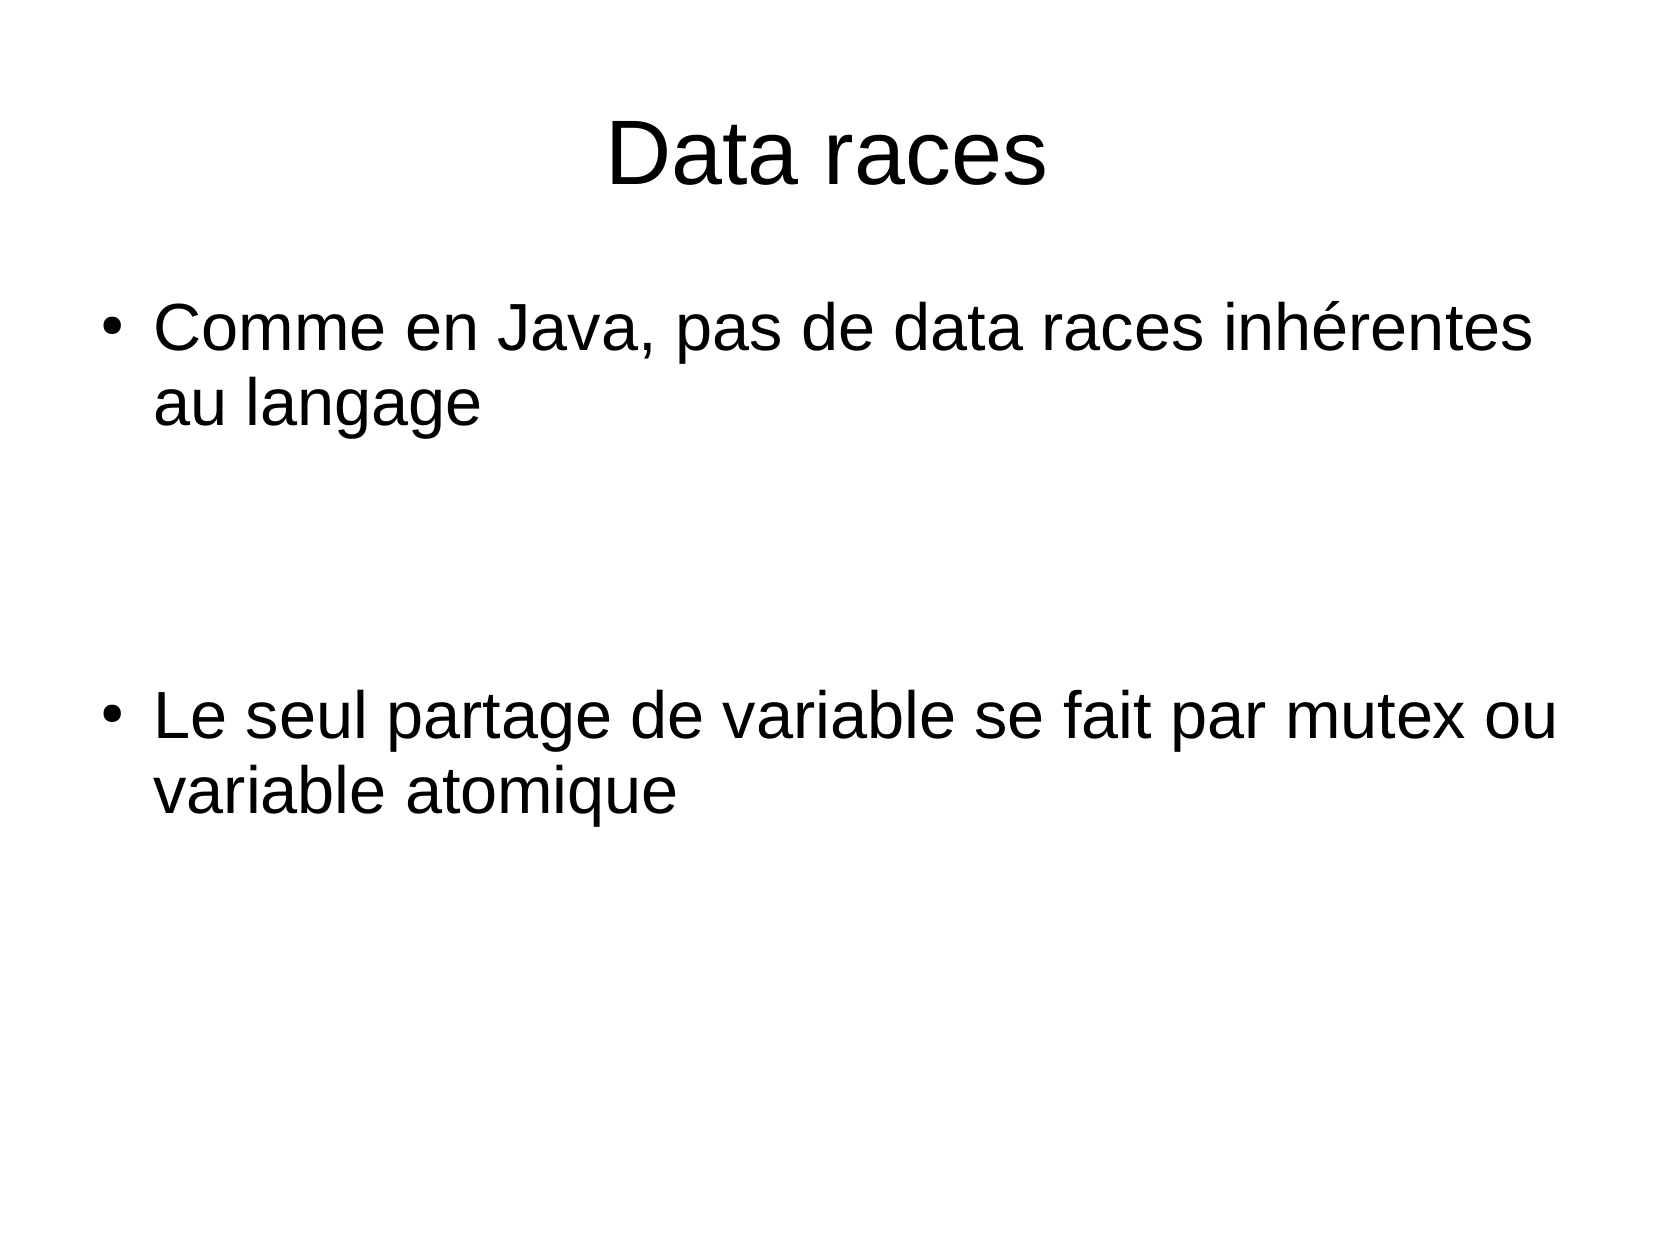

# Data races
Comme en Java, pas de data races inhérentes au langage
Le seul partage de variable se fait par mutex ou variable atomique